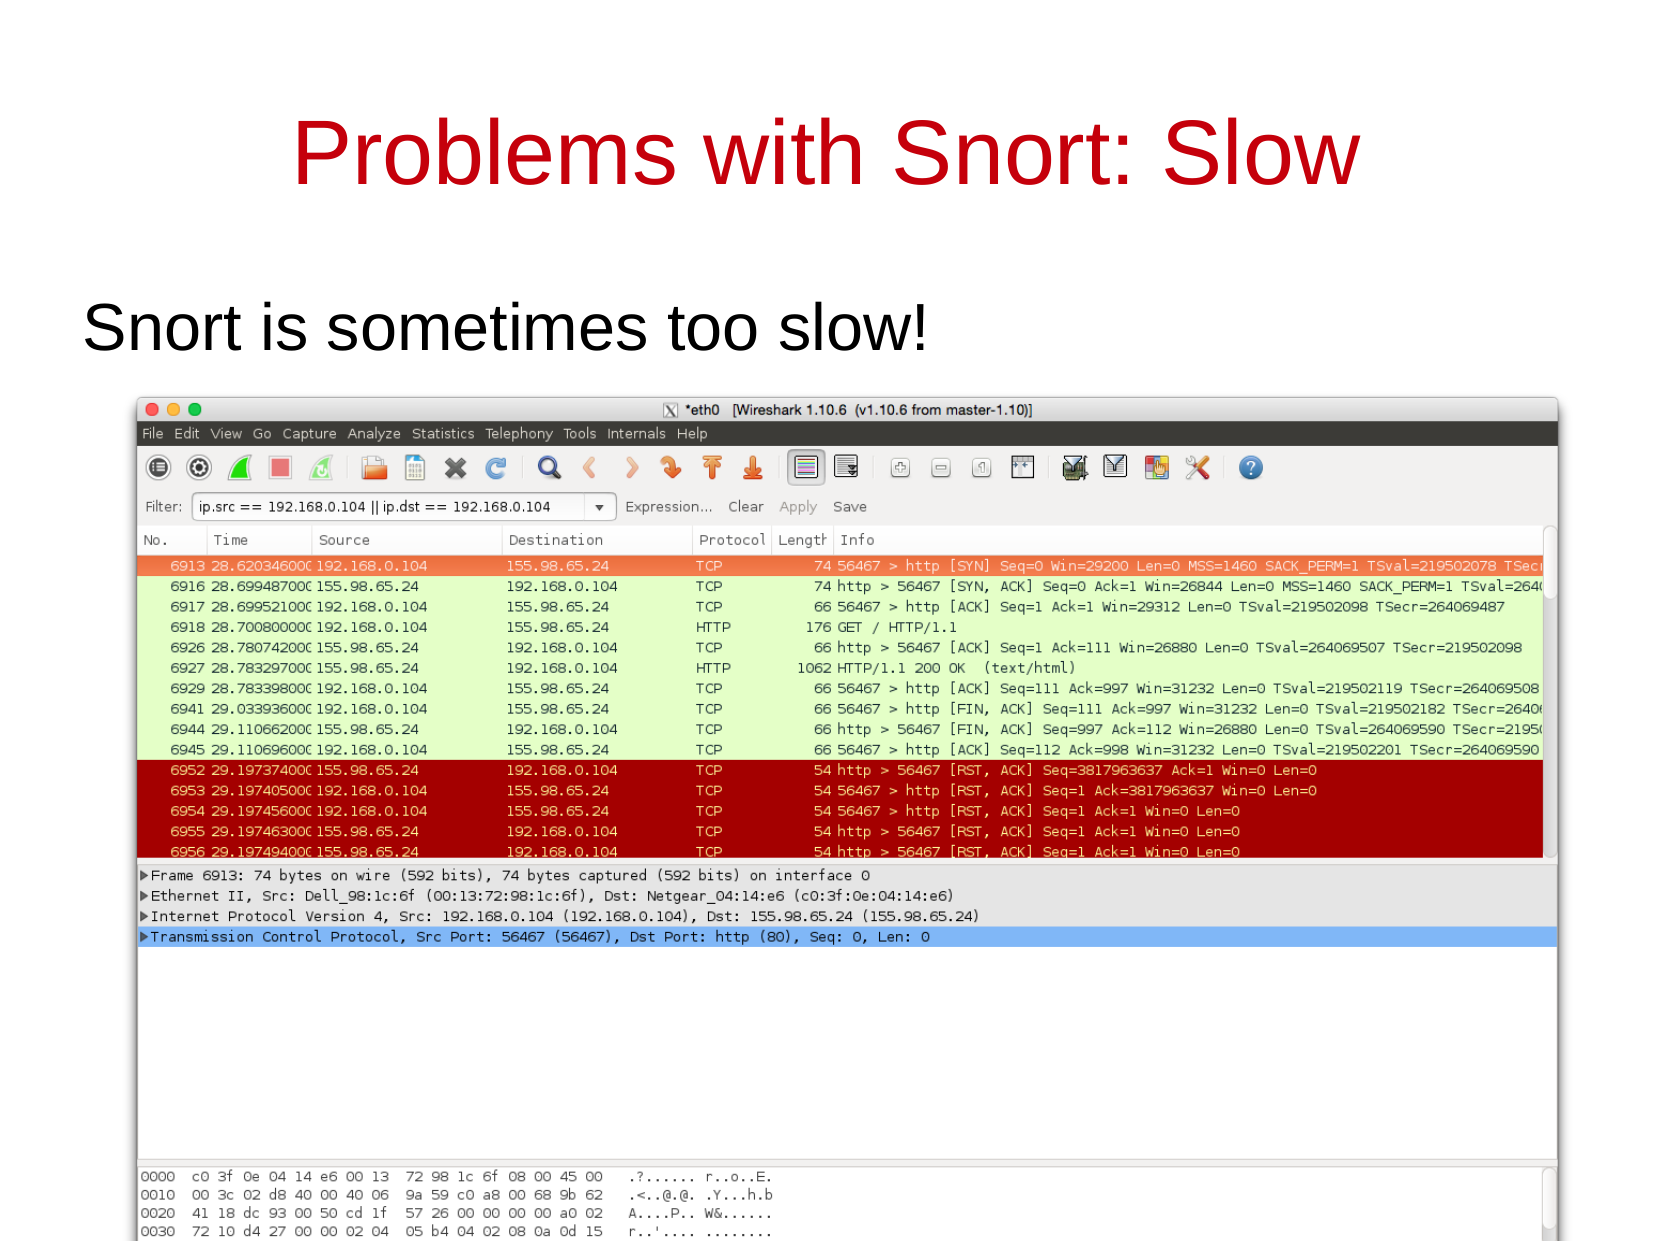

# Problems with Snort: Slow
Snort is sometimes too slow!